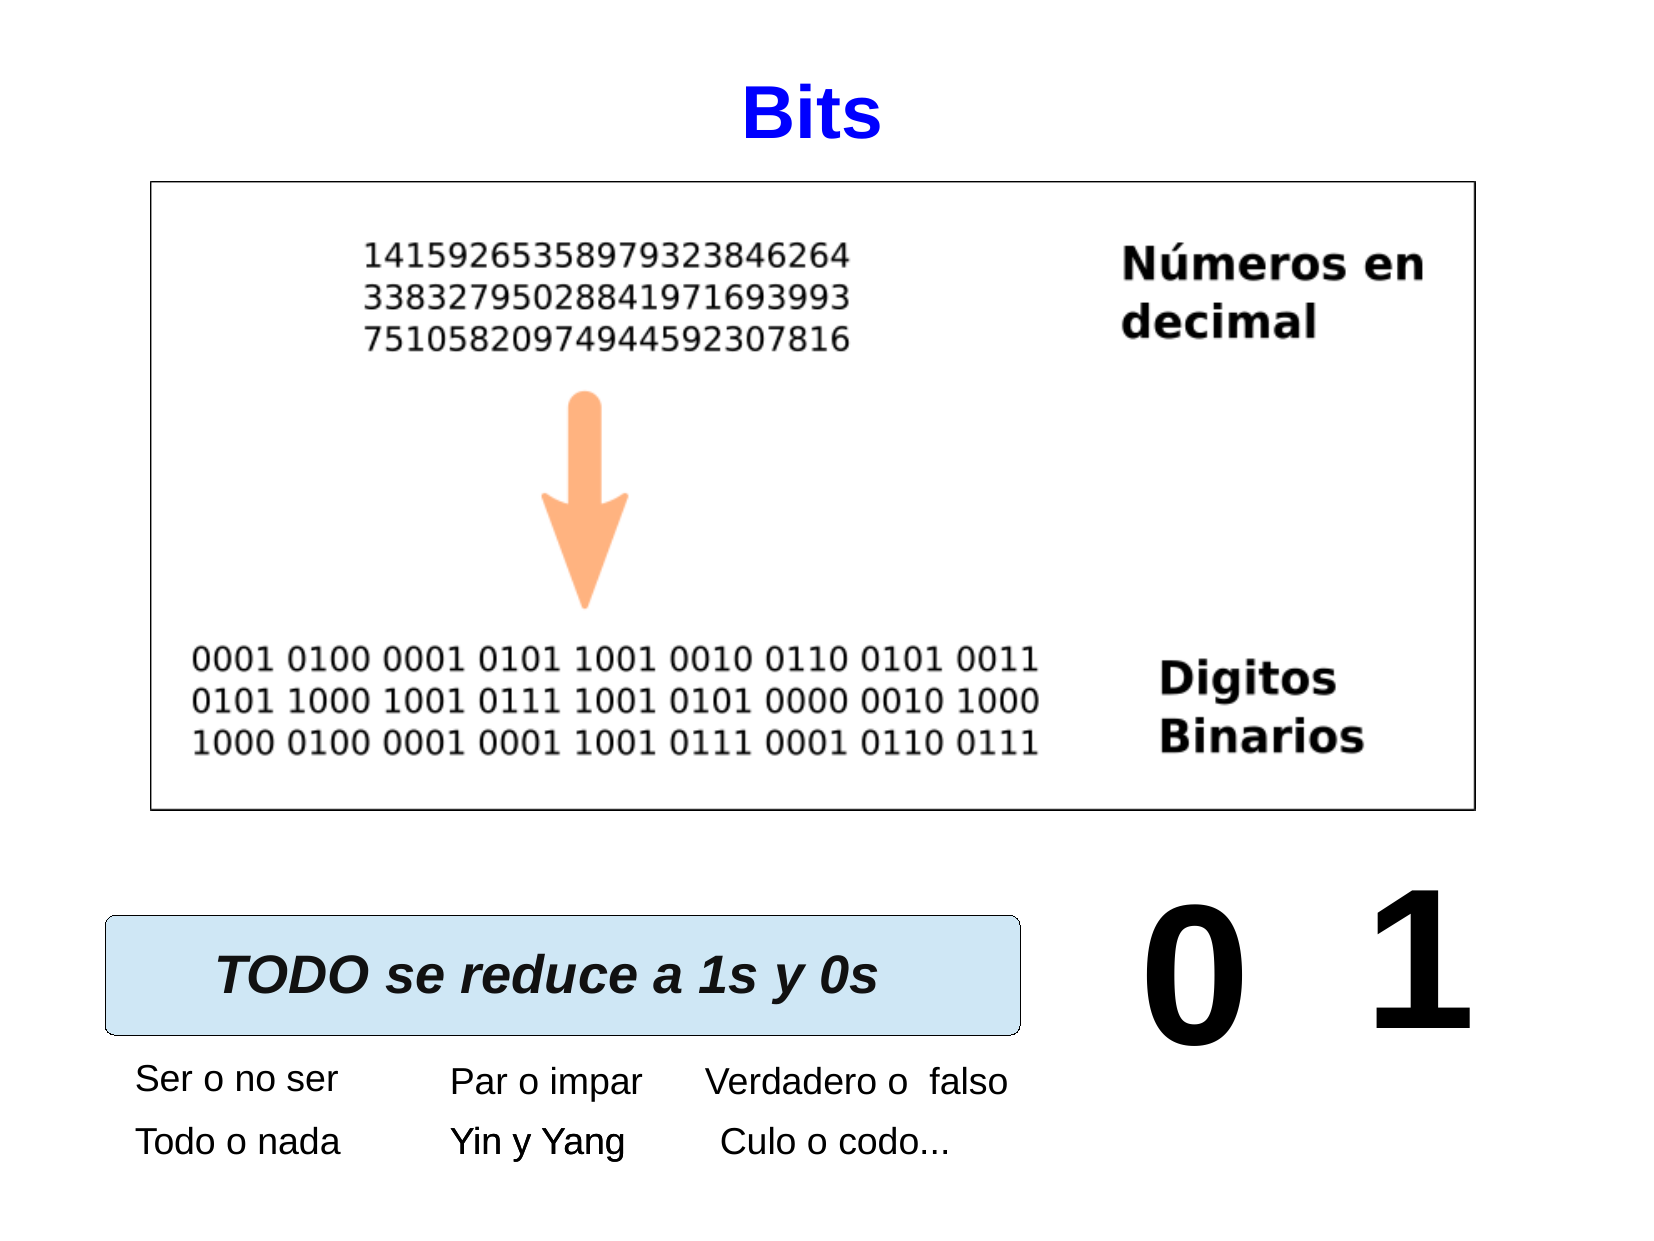

Bits
1
0
TODO se reduce a 1s y 0s
Ser o no ser
Par o impar
Verdadero o falso
Todo o nada
Yin y Yang
Culo o codo...
Yin y Yang